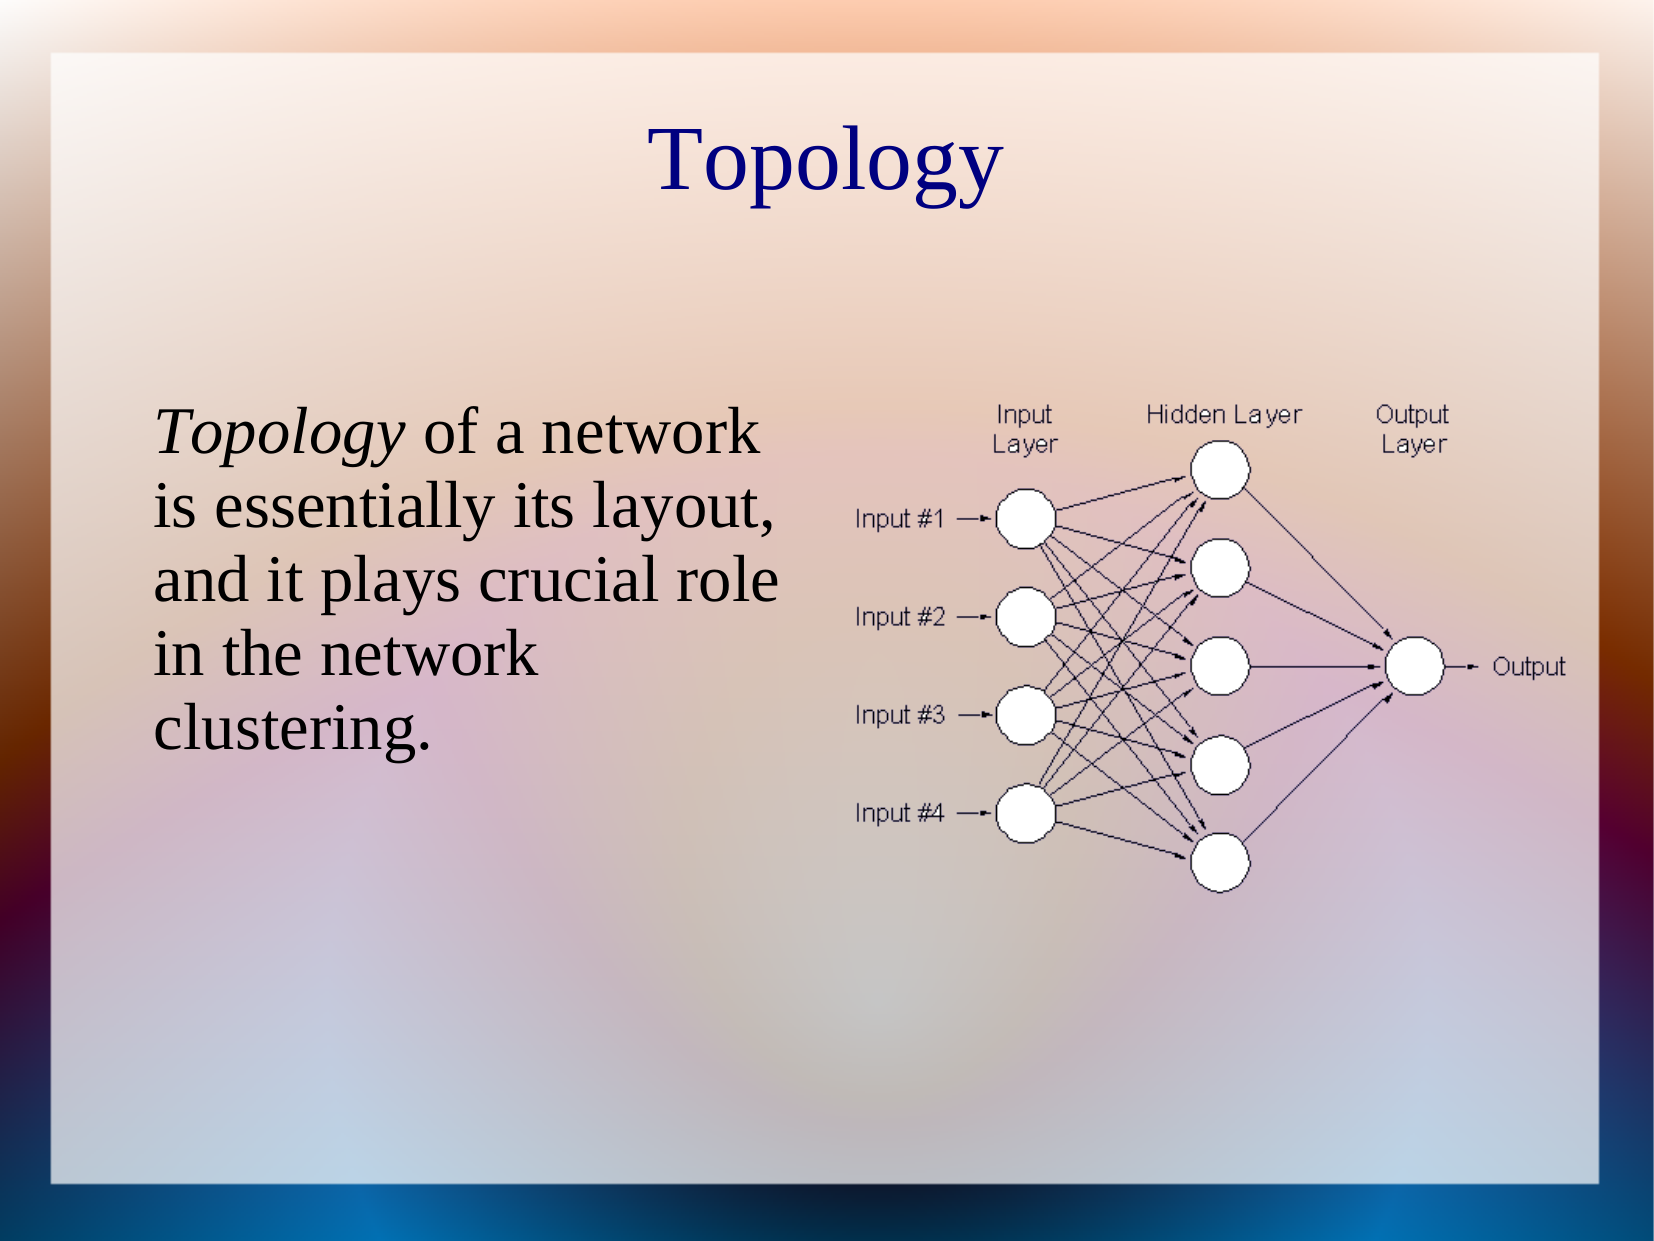

# Topology
Topology of a network is essentially its layout, and it plays crucial role in the network clustering.